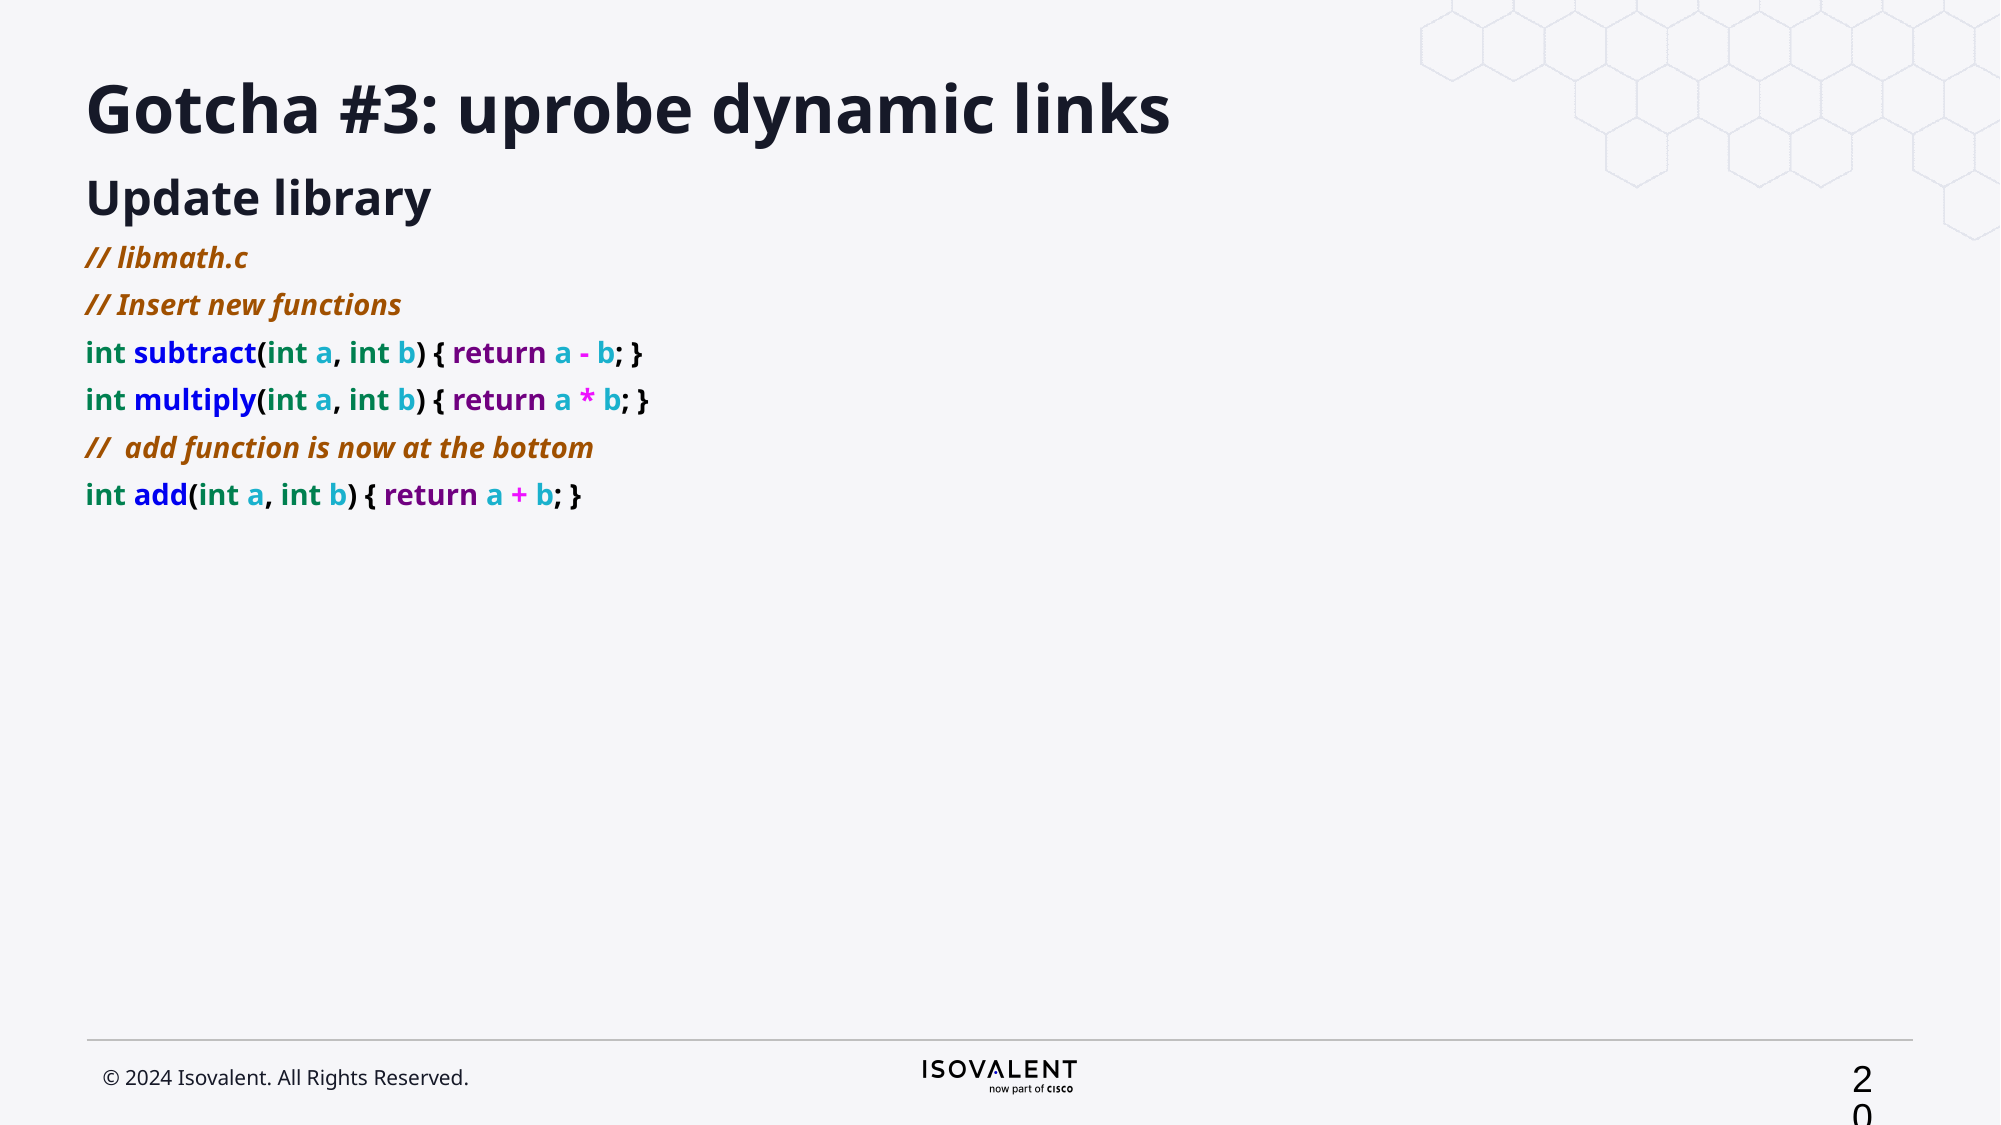

# Gotcha #3: uprobe dynamic links
Update library
// libmath.c
// Insert new functions
int subtract(int a, int b) { return a - b; }
int multiply(int a, int b) { return a * b; }
// add function is now at the bottom
int add(int a, int b) { return a + b; }